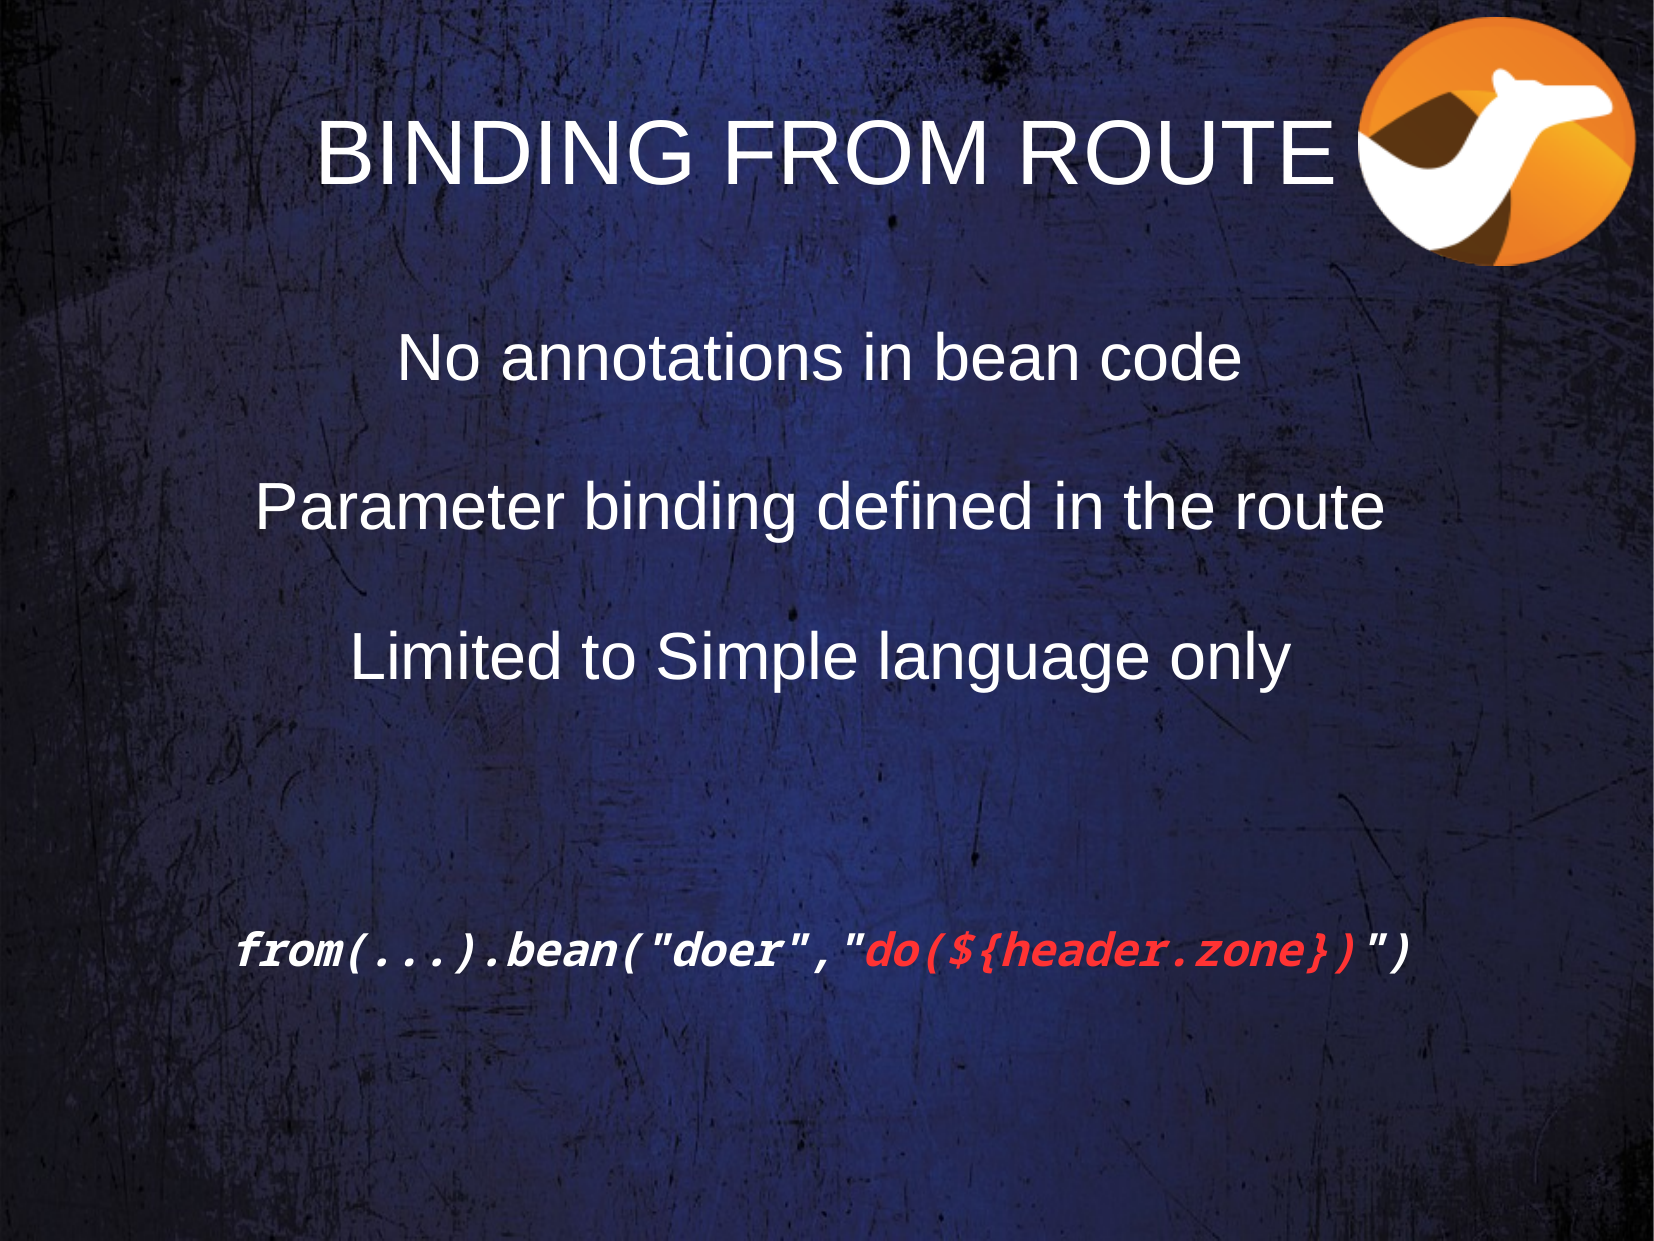

# BINDING FROM ROUTE
No annotations in bean code
Parameter binding defined in the route
Limited to Simple language only
from(...).bean("doer","do(${header.zone})")